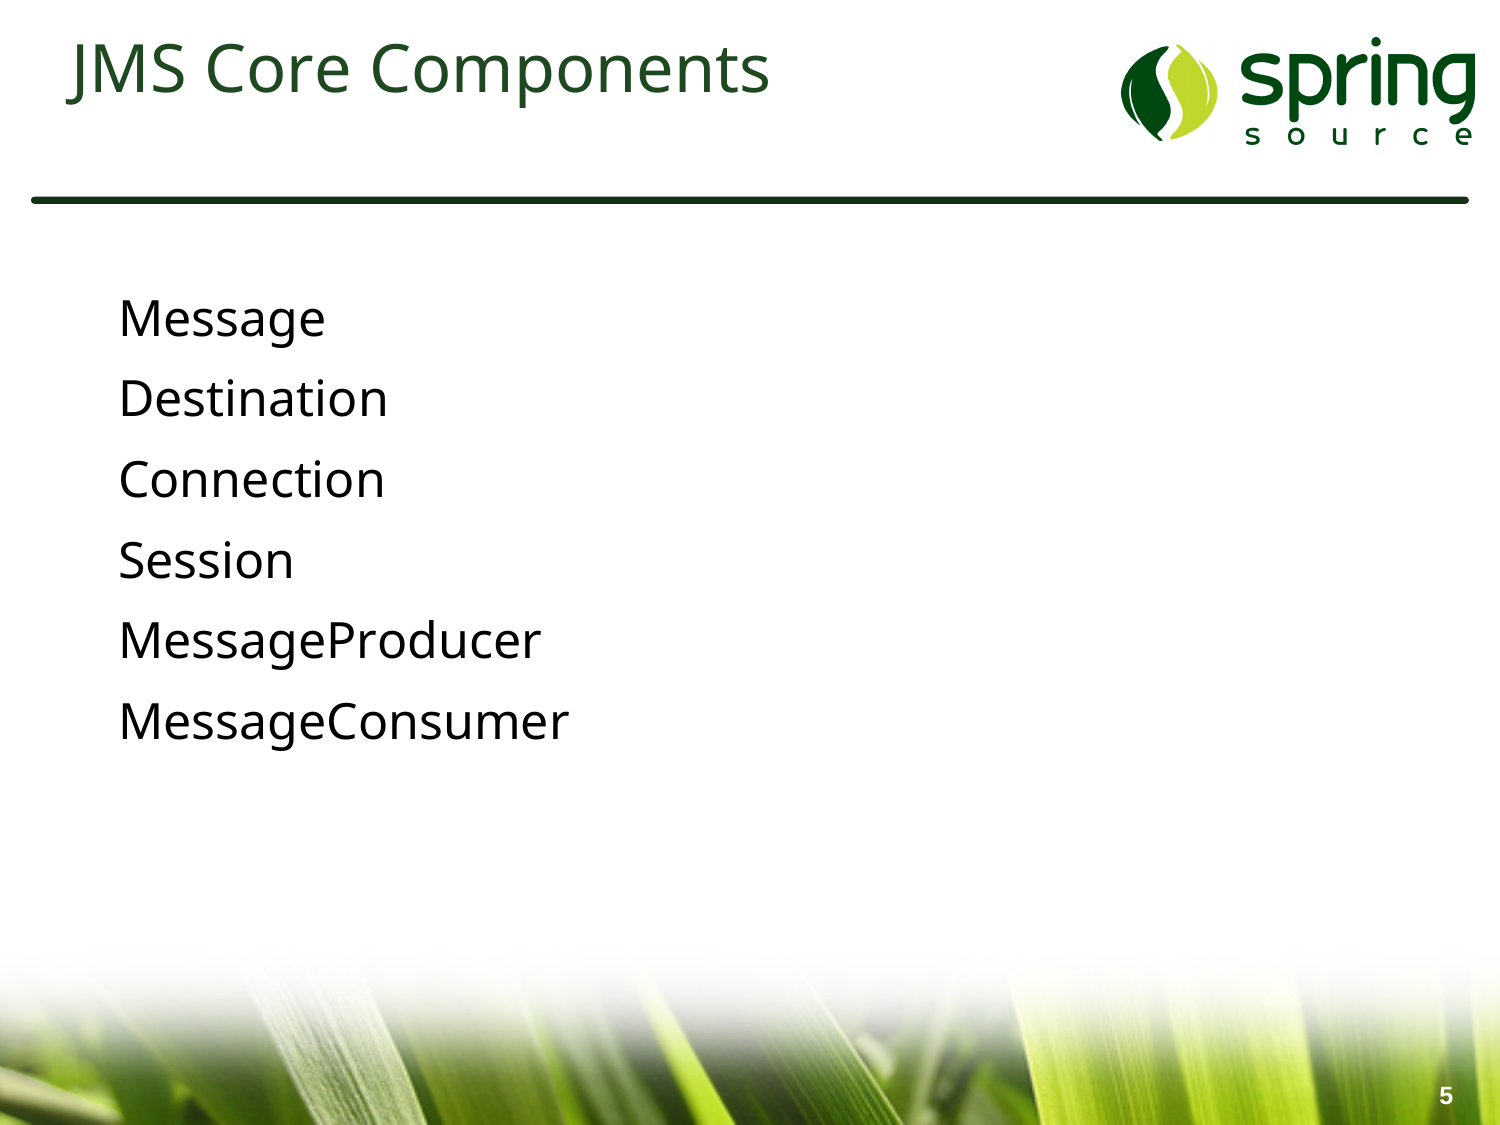

# JMS Core Components
Message
Destination
Connection
Session
MessageProducer
MessageConsumer